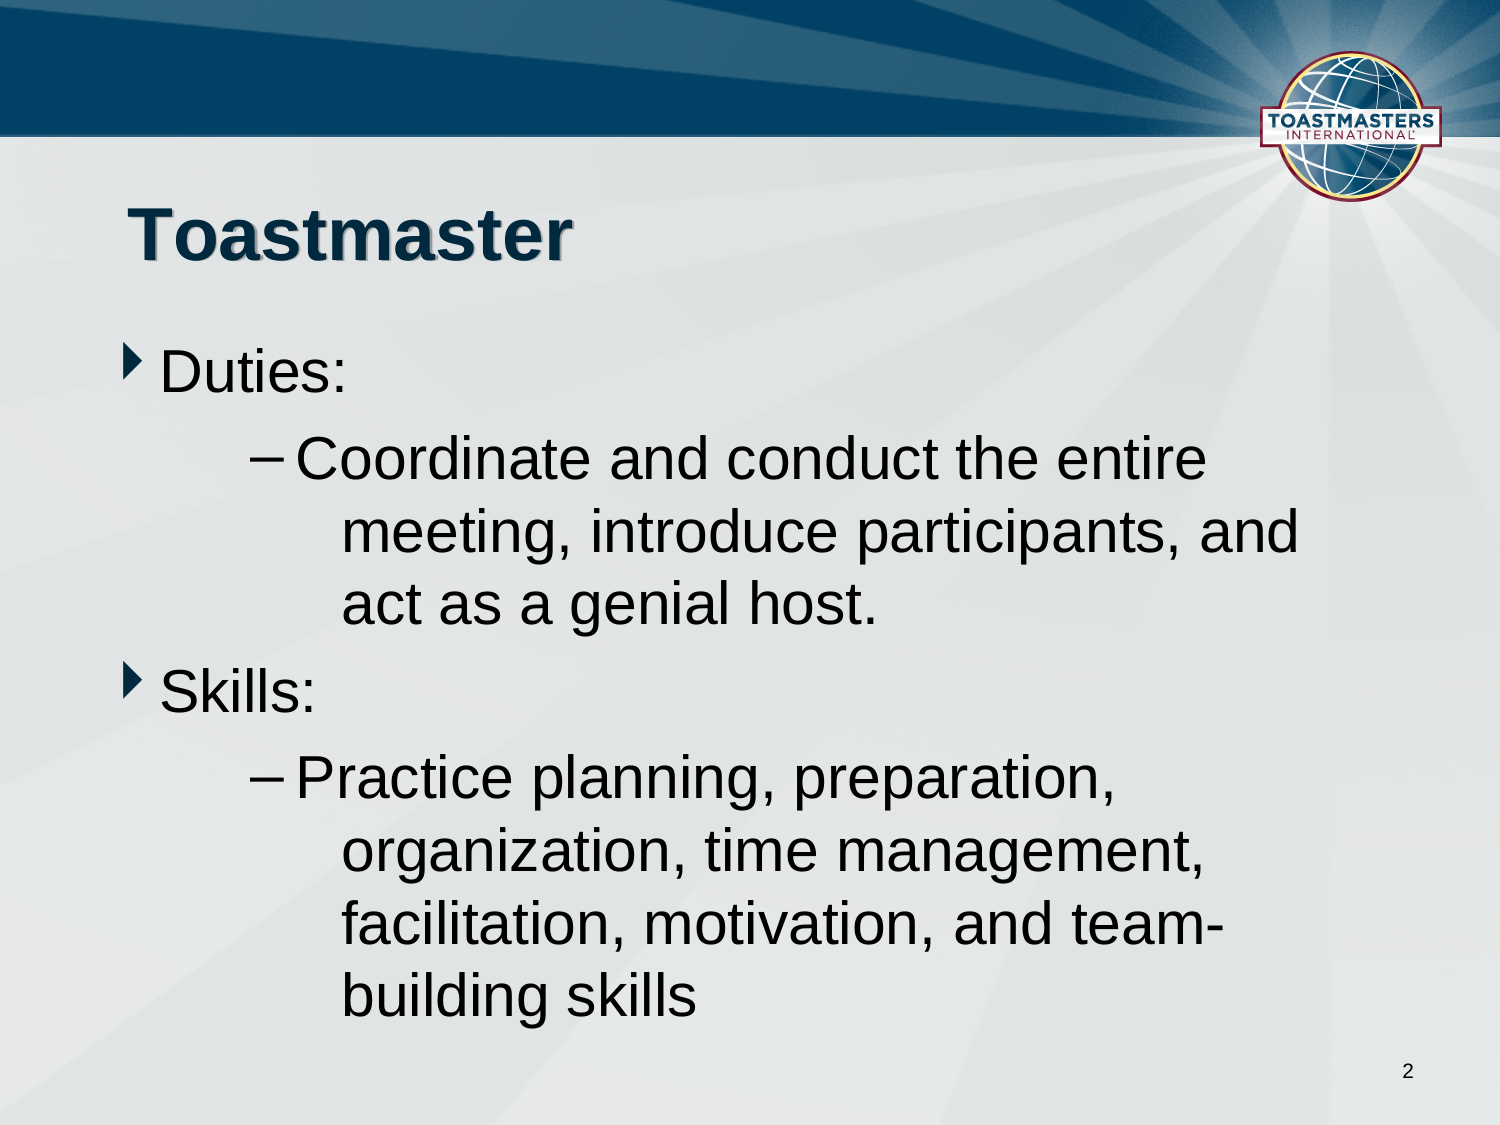

Toastmaster
# Duties:
Coordinate and conduct the entire meeting, introduce participants, and act as a genial host.
Skills:
Practice planning, preparation, organization, time management, facilitation, motivation, and team-building skills
2